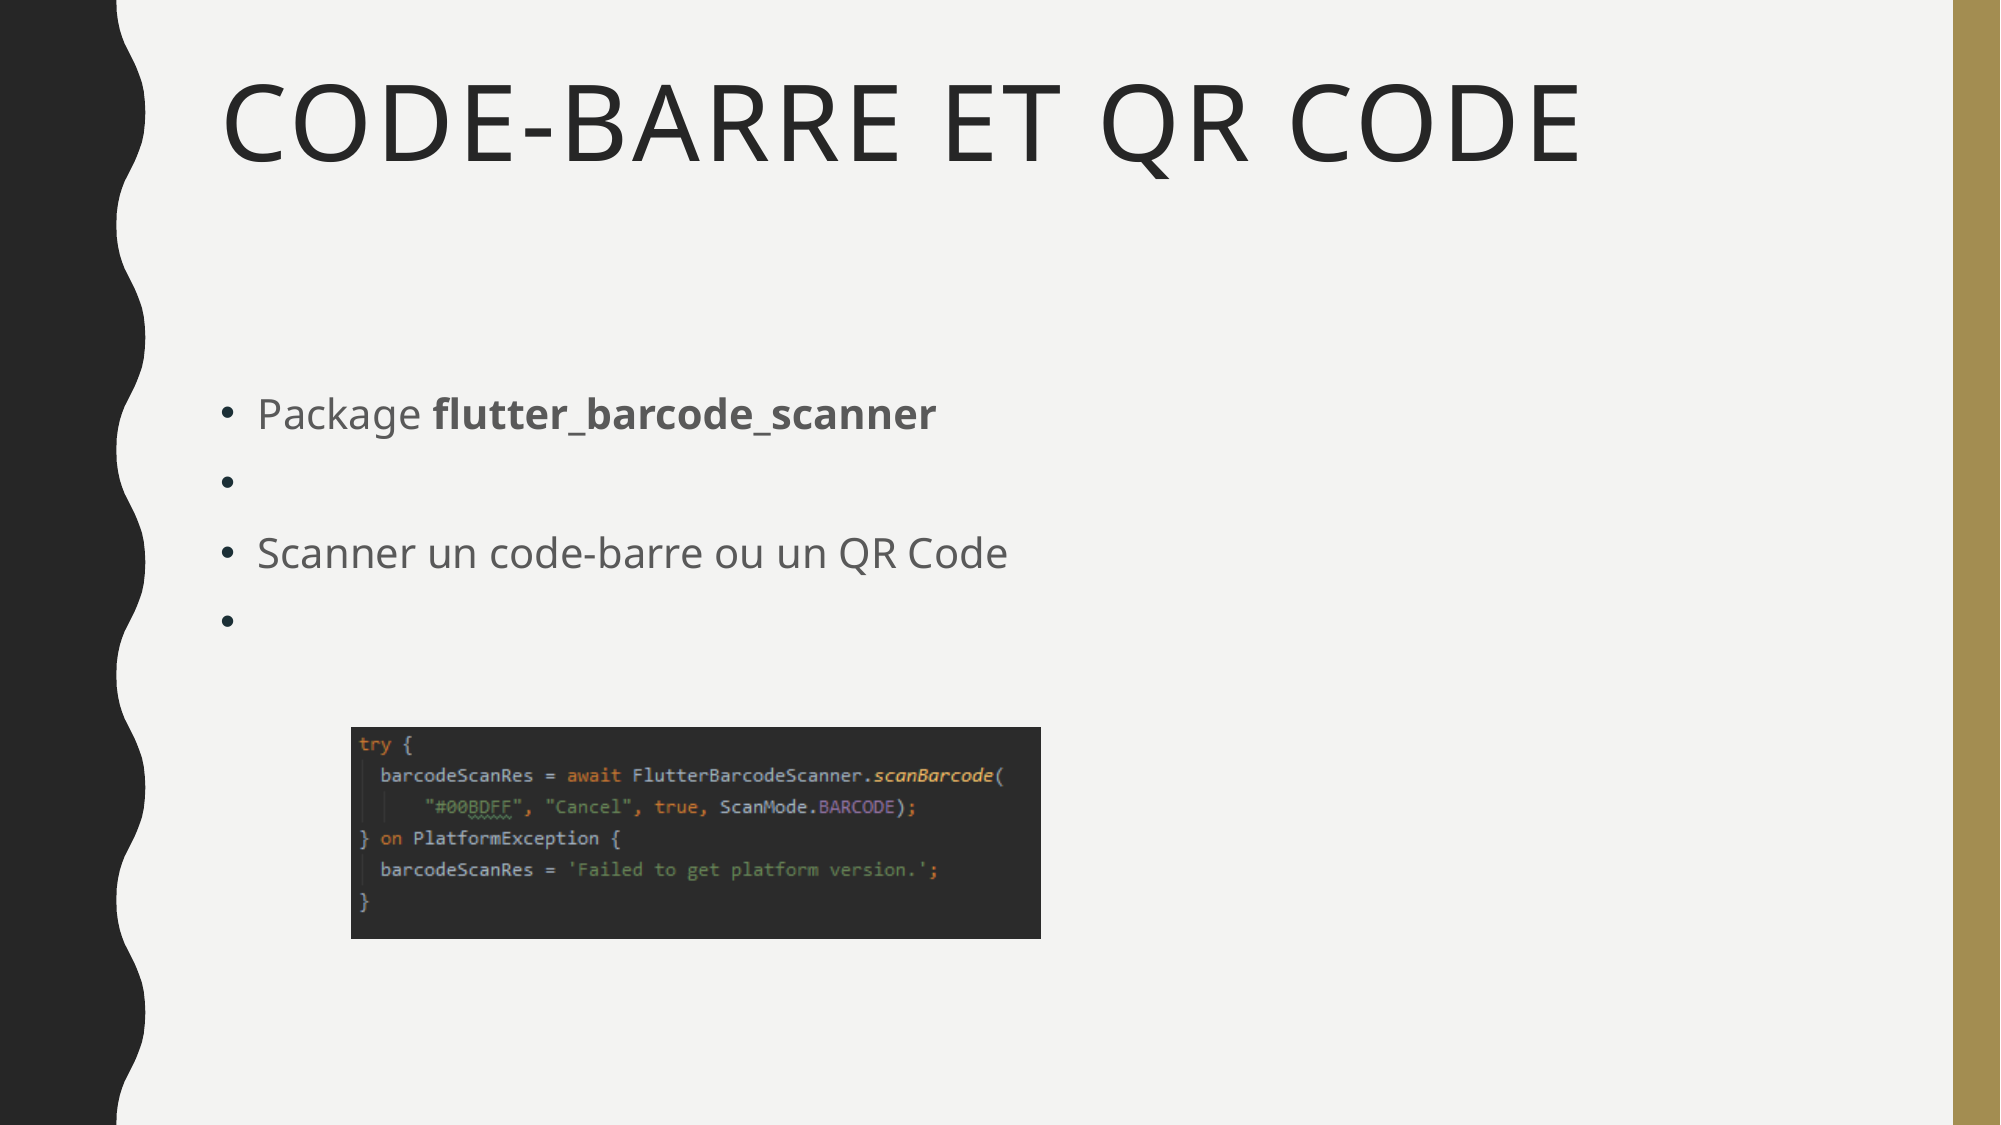

# Code-barre et qr code
Package flutter_barcode_scanner
Scanner un code-barre ou un QR Code